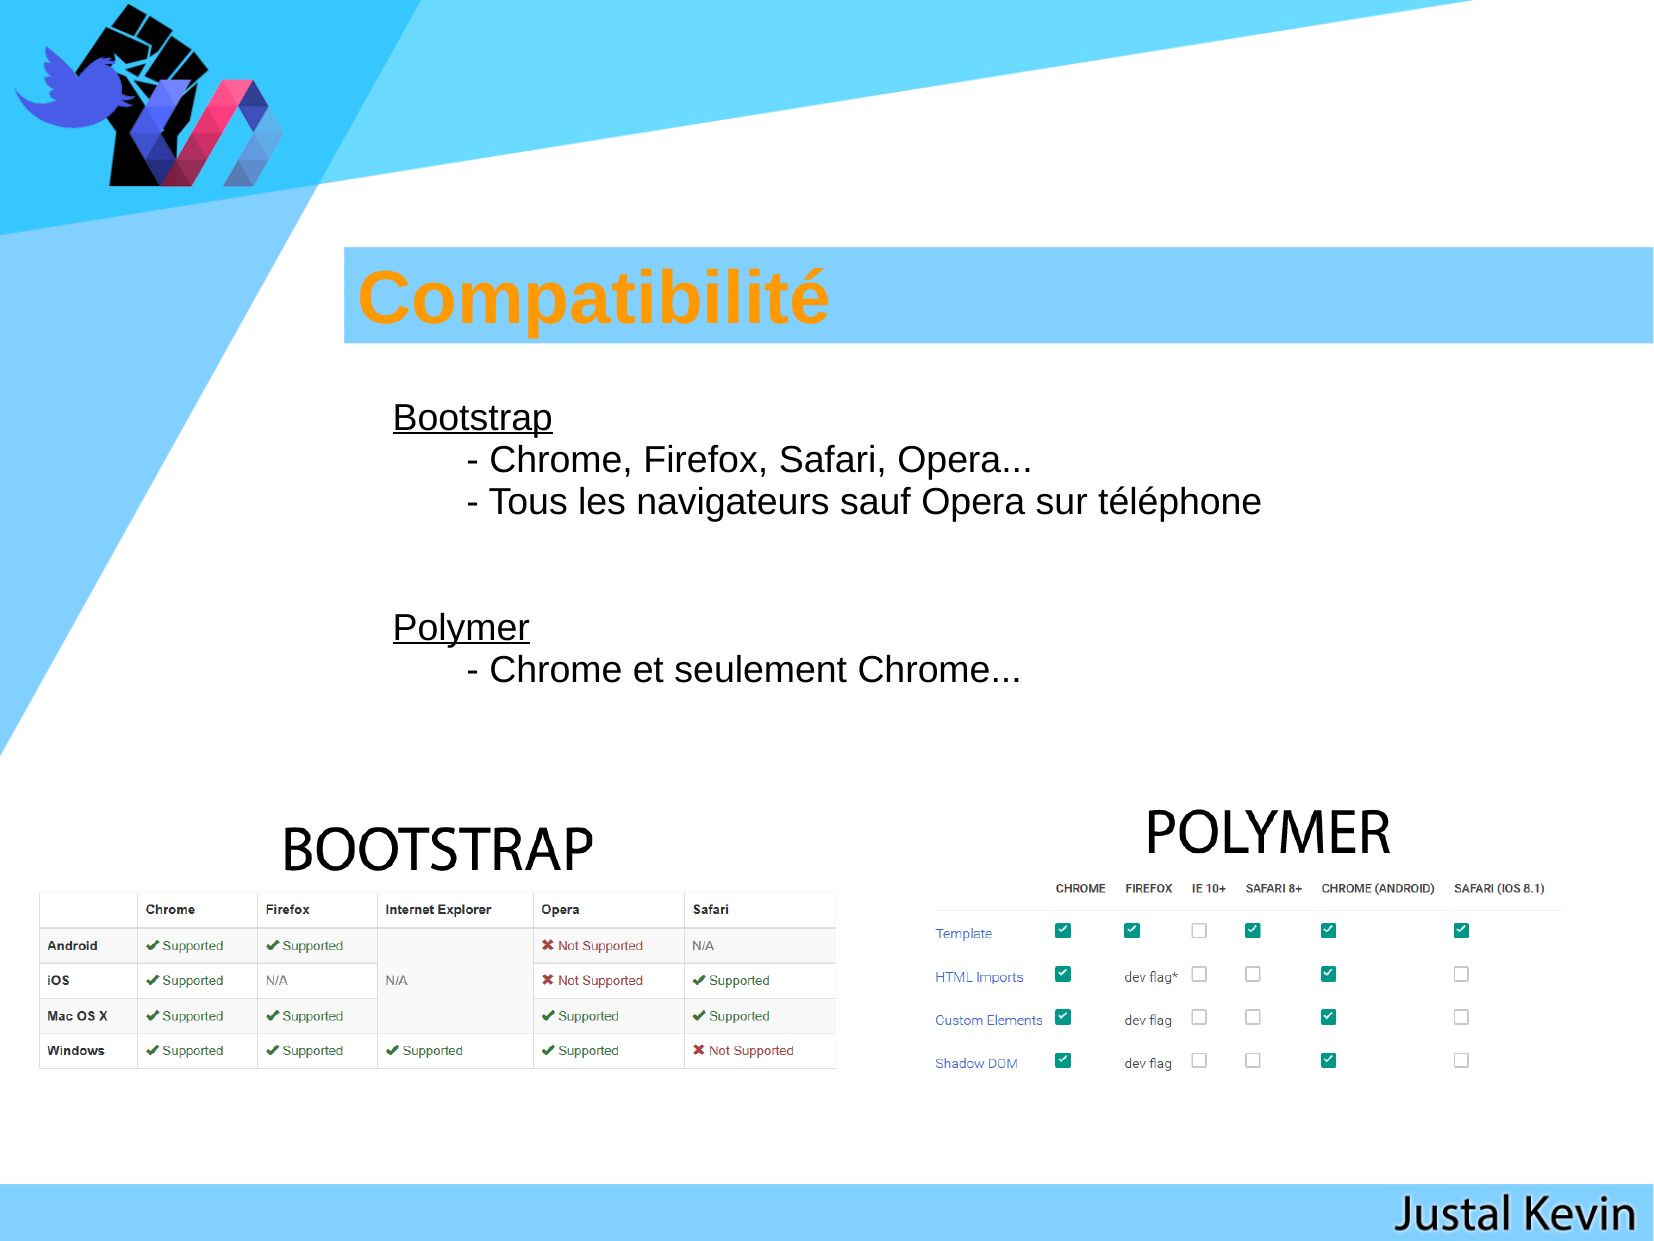

Compatibilité
Bootstrap
	- Chrome, Firefox, Safari, Opera...
	- Tous les navigateurs sauf Opera sur téléphone
Polymer
	- Chrome et seulement Chrome...